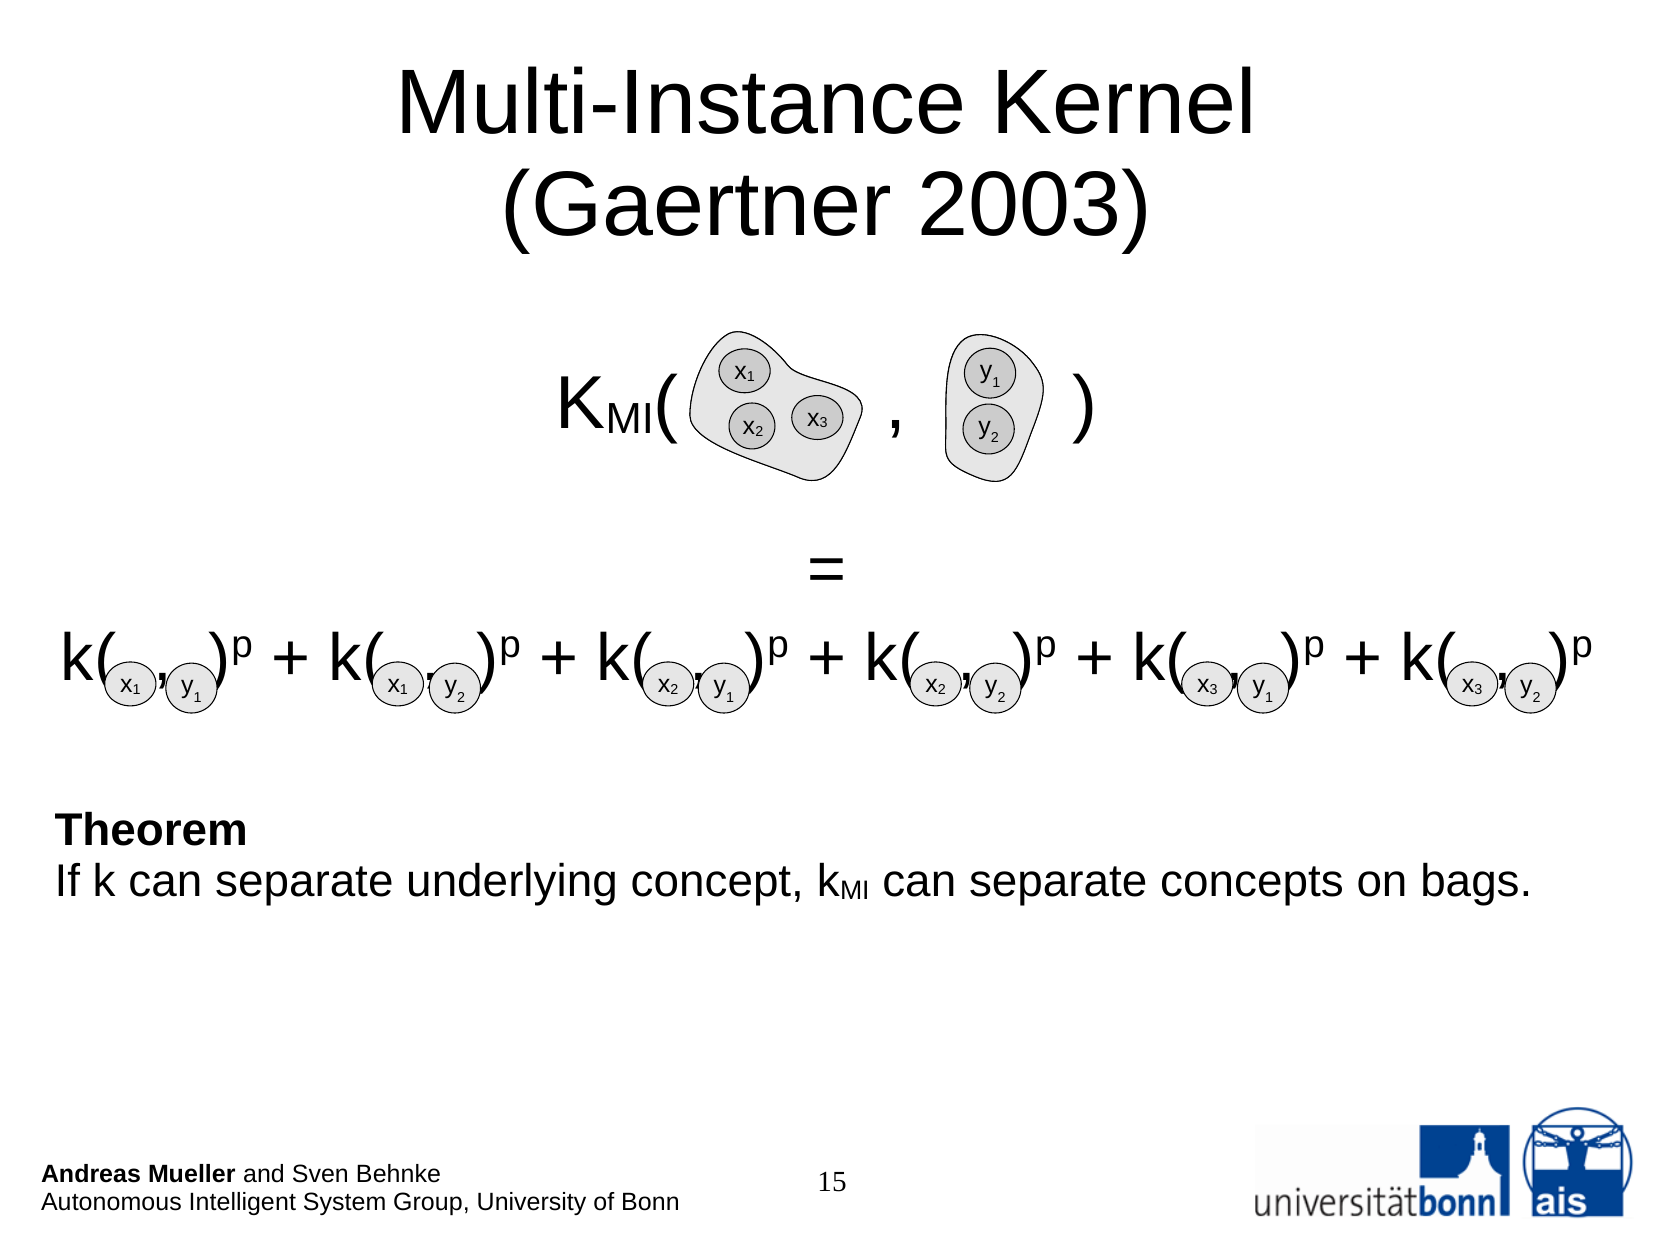

Multi-Instance Kernel 
(Gaertner 2003)
x1
x3
x2
x1
x3
x2
y1
y2
y1
y2
KMI( , )
 k( , )p + k( , )p + k( , )p + k( , )p + k( , )p + k( , )p
=
x1
x1
x2
x2
x3
x3
y1
y2
y1
y2
y1
y2
Theorem
If k can separate underlying concept, kMI can separate concepts on bags.
Andreas Mueller, Sven Behnke University of Bonn
15